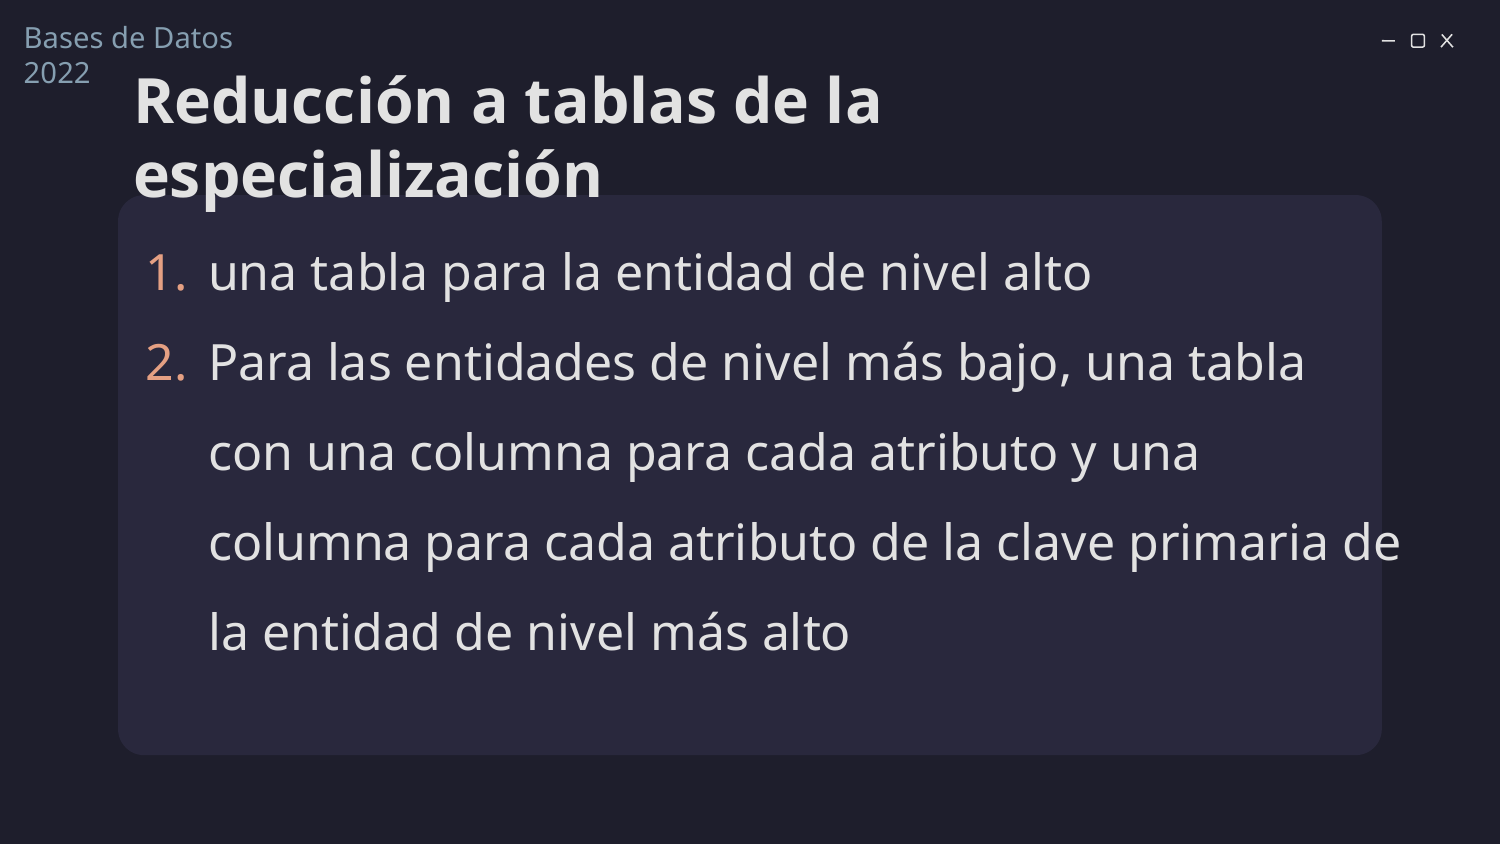

# Reducción a tablas de la especialización
una tabla para la entidad de nivel alto
Para las entidades de nivel más bajo, una tabla con una columna para cada atributo y una columna para cada atributo de la clave primaria de la entidad de nivel más alto